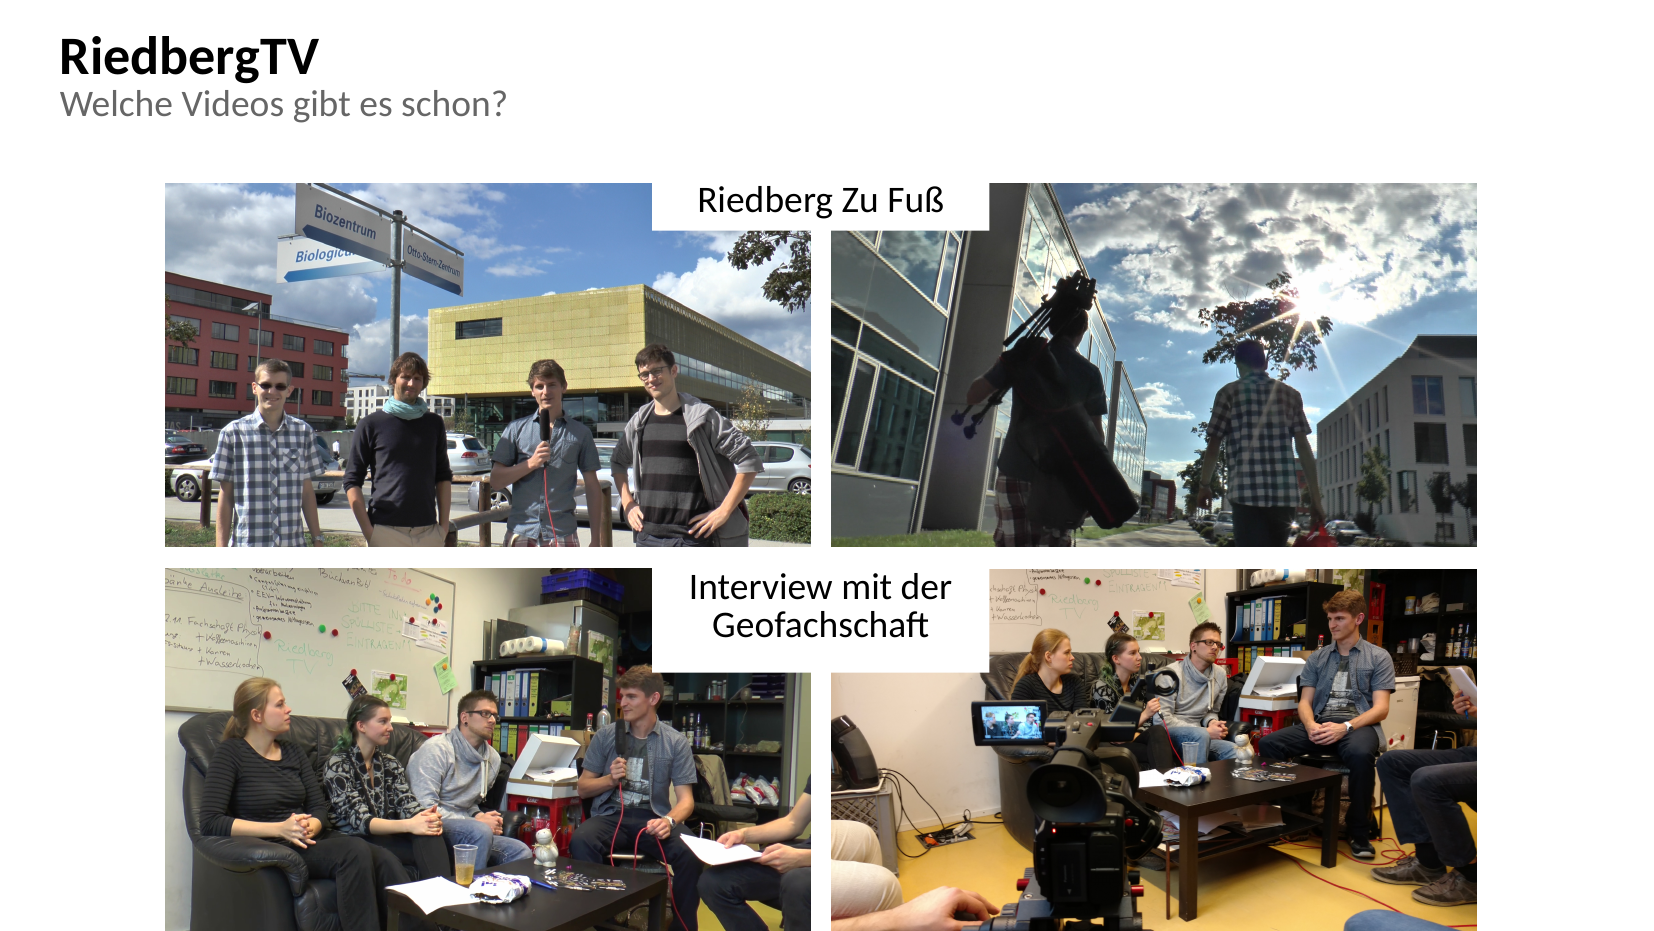

RiedbergTV
Welche Videos gibt es schon?
Riedberg Zu Fuß
Interview mit der Geofachschaft